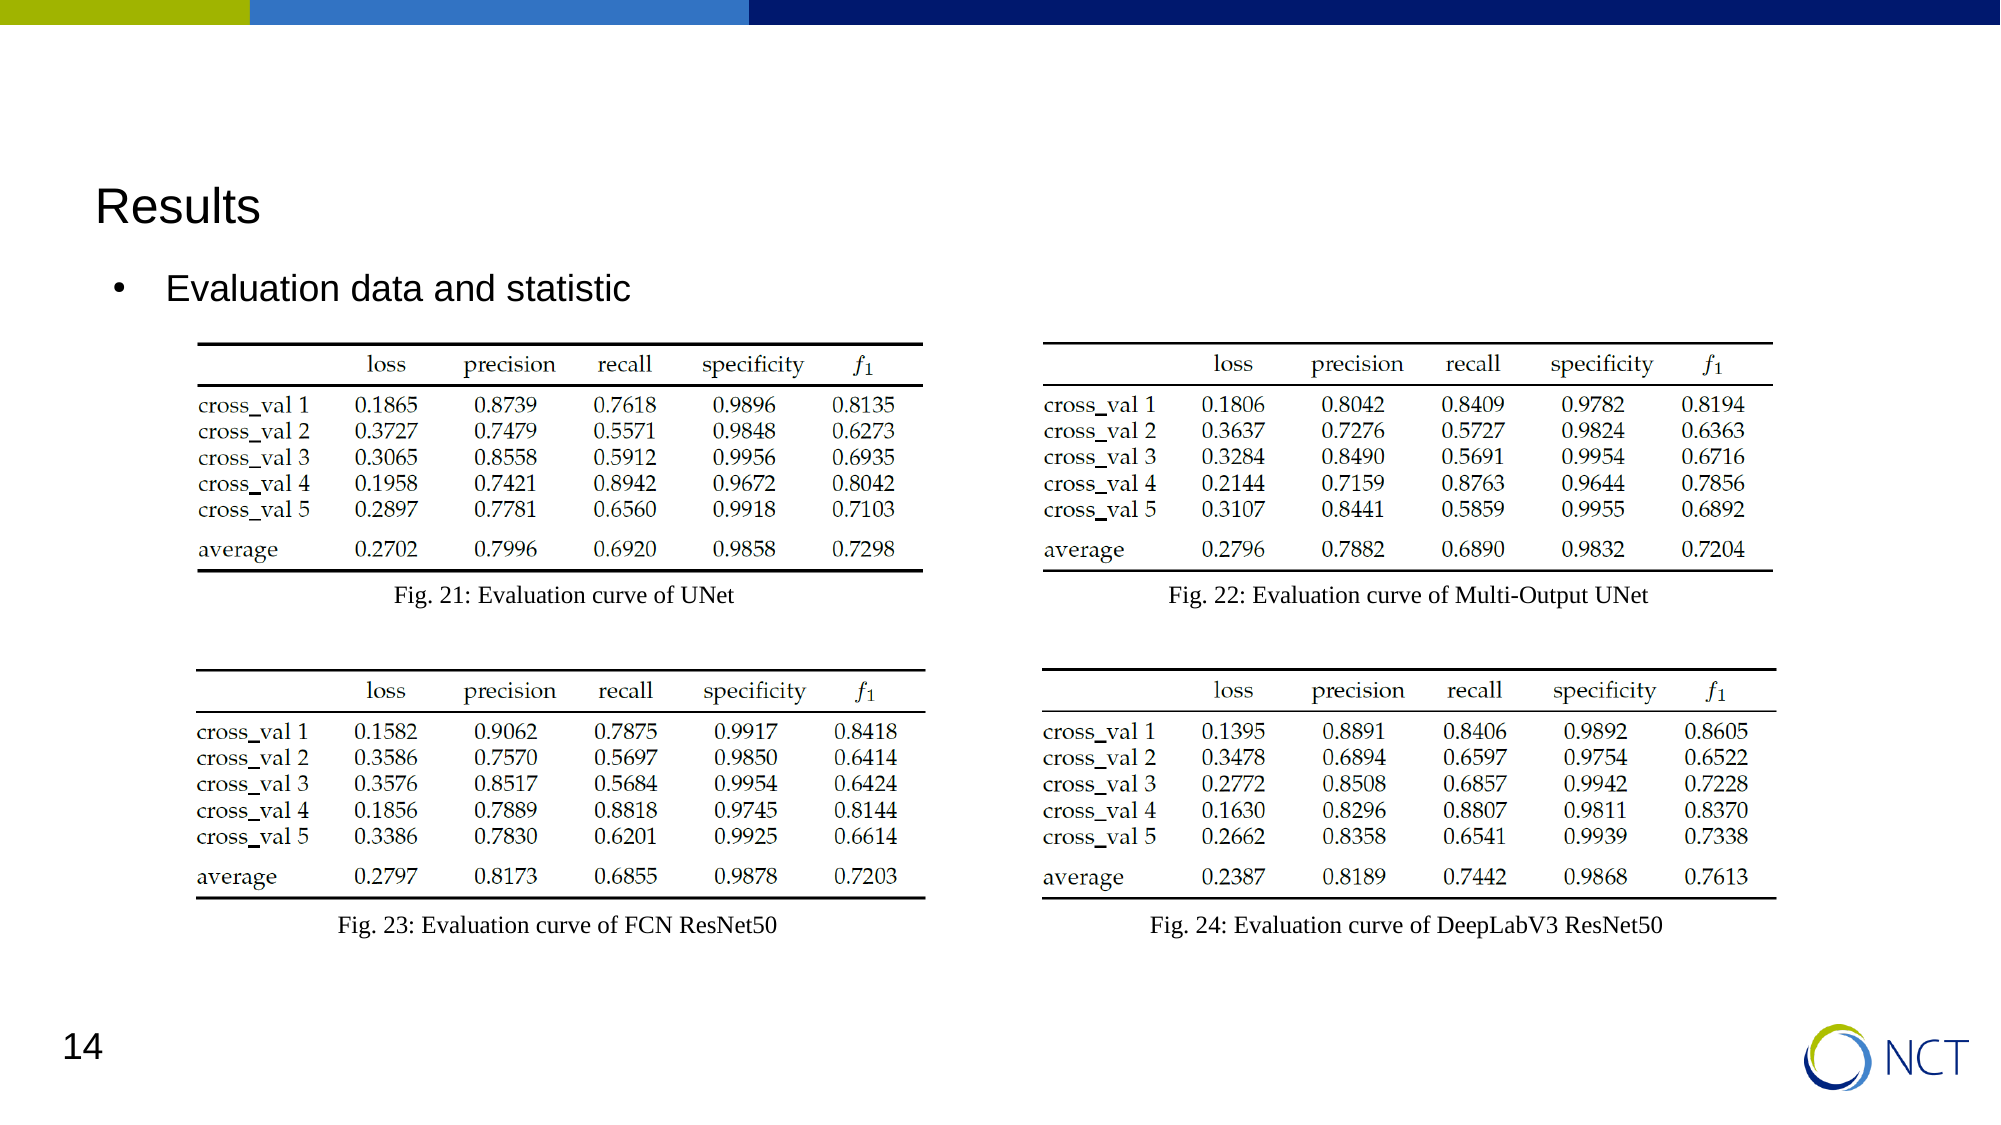

# Results
Evaluation data and statistic
 Fig. 21: Evaluation curve of UNet
 Fig. 22: Evaluation curve of Multi-Output UNet
Fig. 24: Evaluation curve of DeepLabV3 ResNet50
 Fig. 23: Evaluation curve of FCN ResNet50